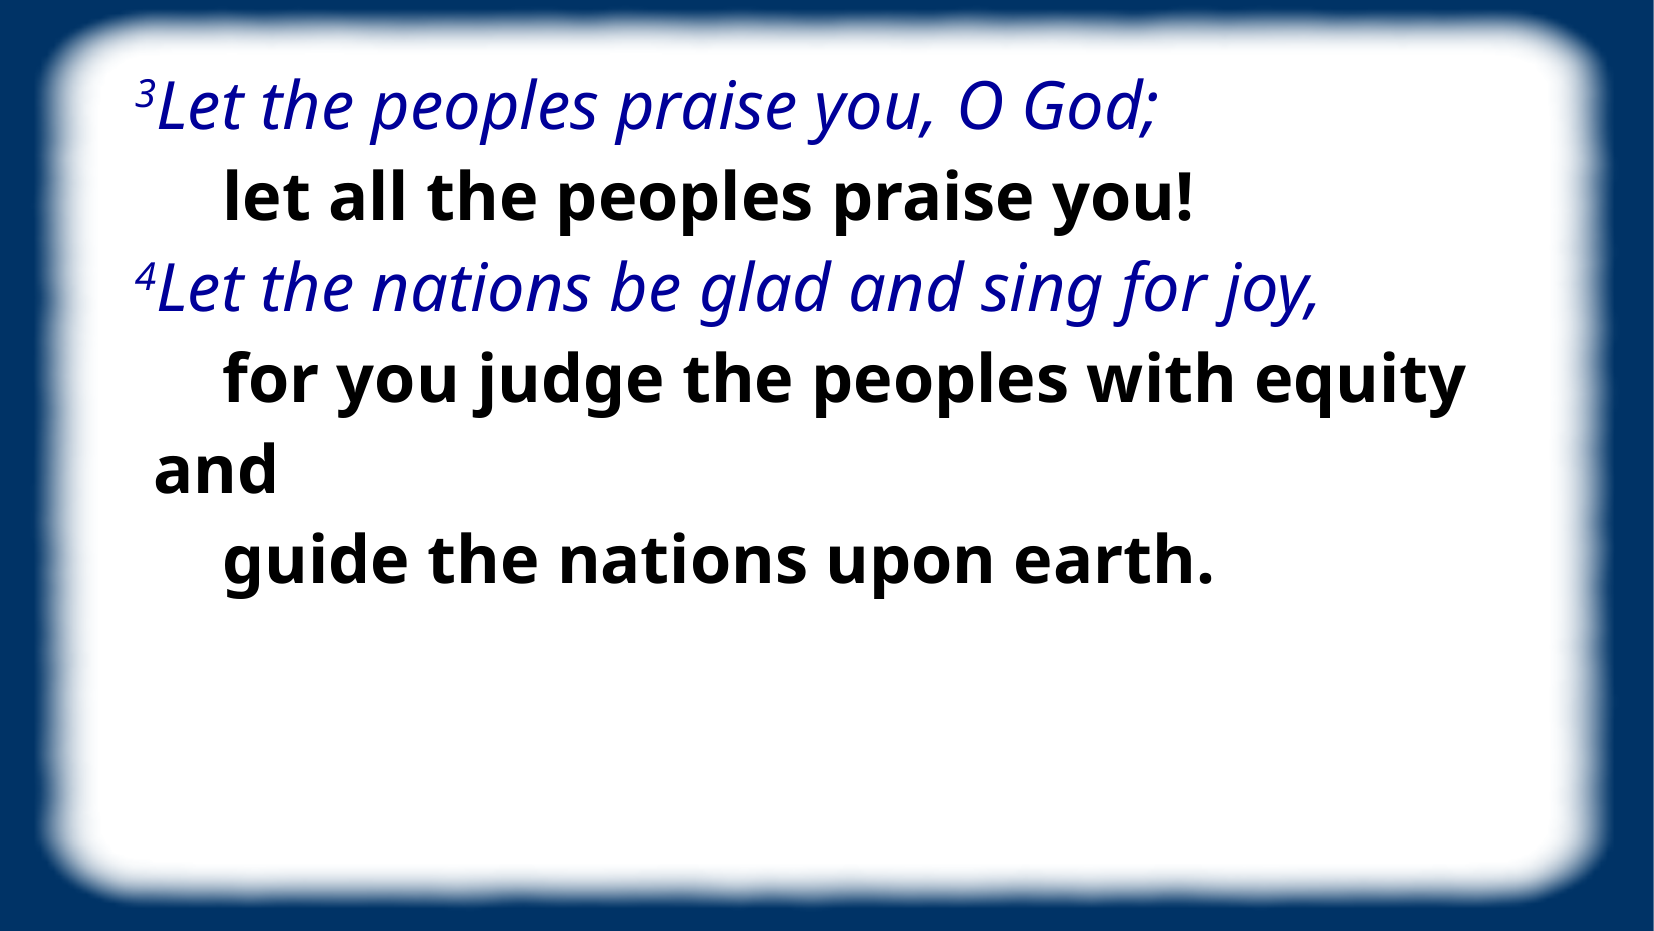

3Let the peoples praise you, O God;
 let all the peoples praise you!
4Let the nations be glad and sing for joy,
 for you judge the peoples with equity and
 guide the nations upon earth.